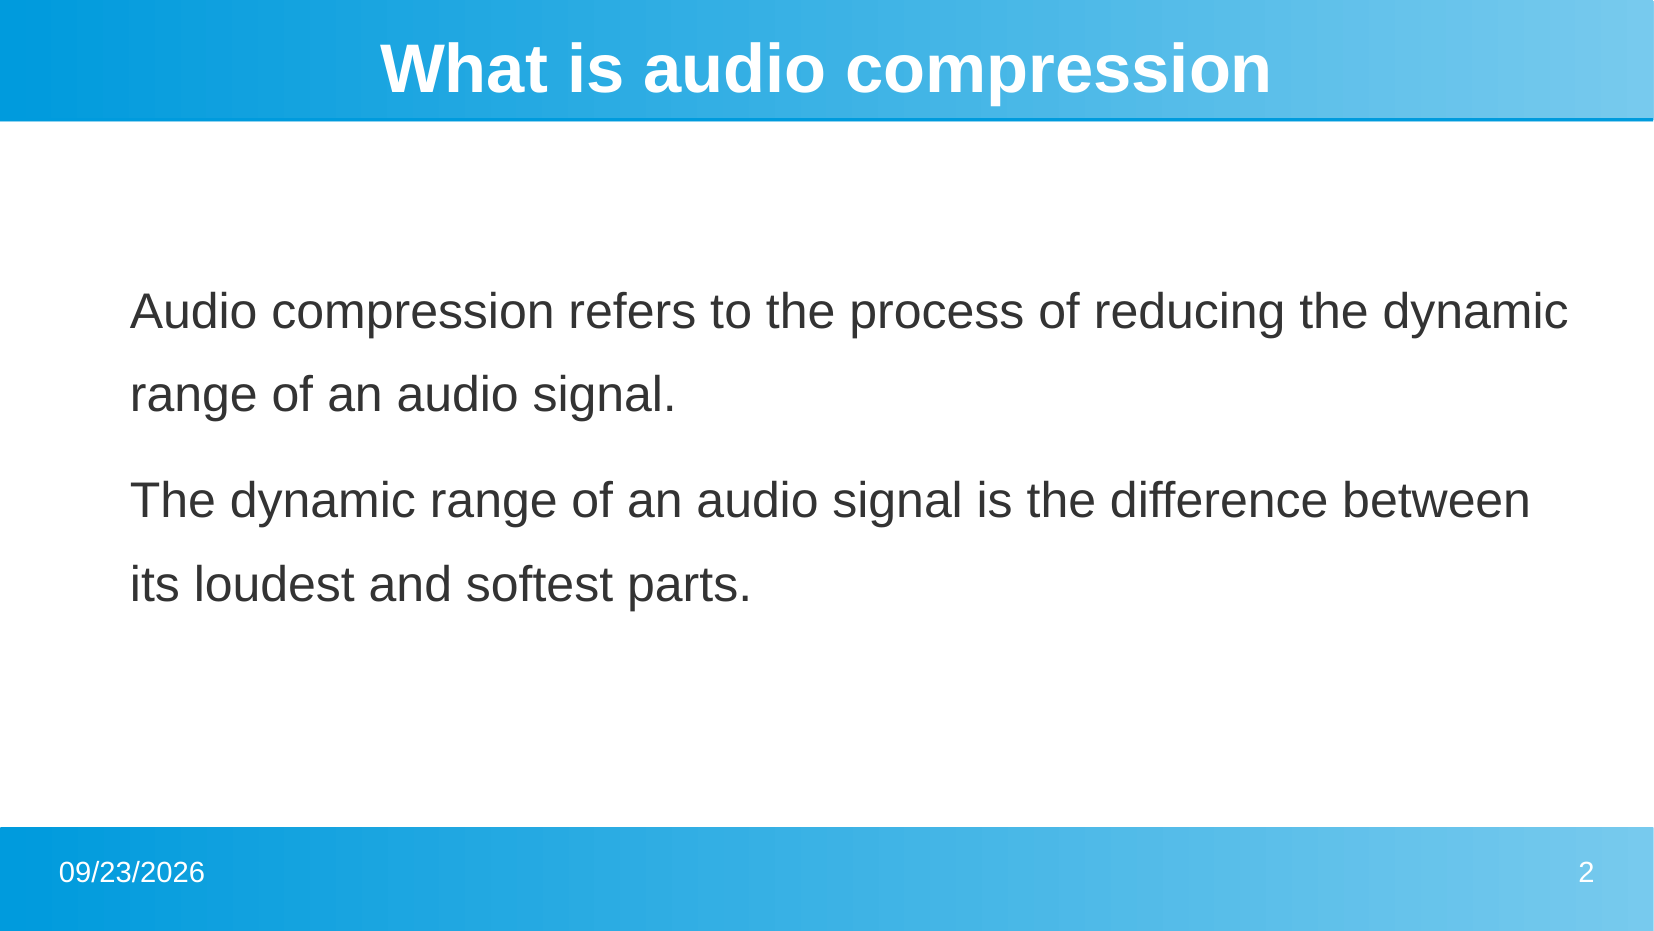

# What is audio compression
Audio compression refers to the process of reducing the dynamic range of an audio signal.
The dynamic range of an audio signal is the difference between its loudest and softest parts.
2